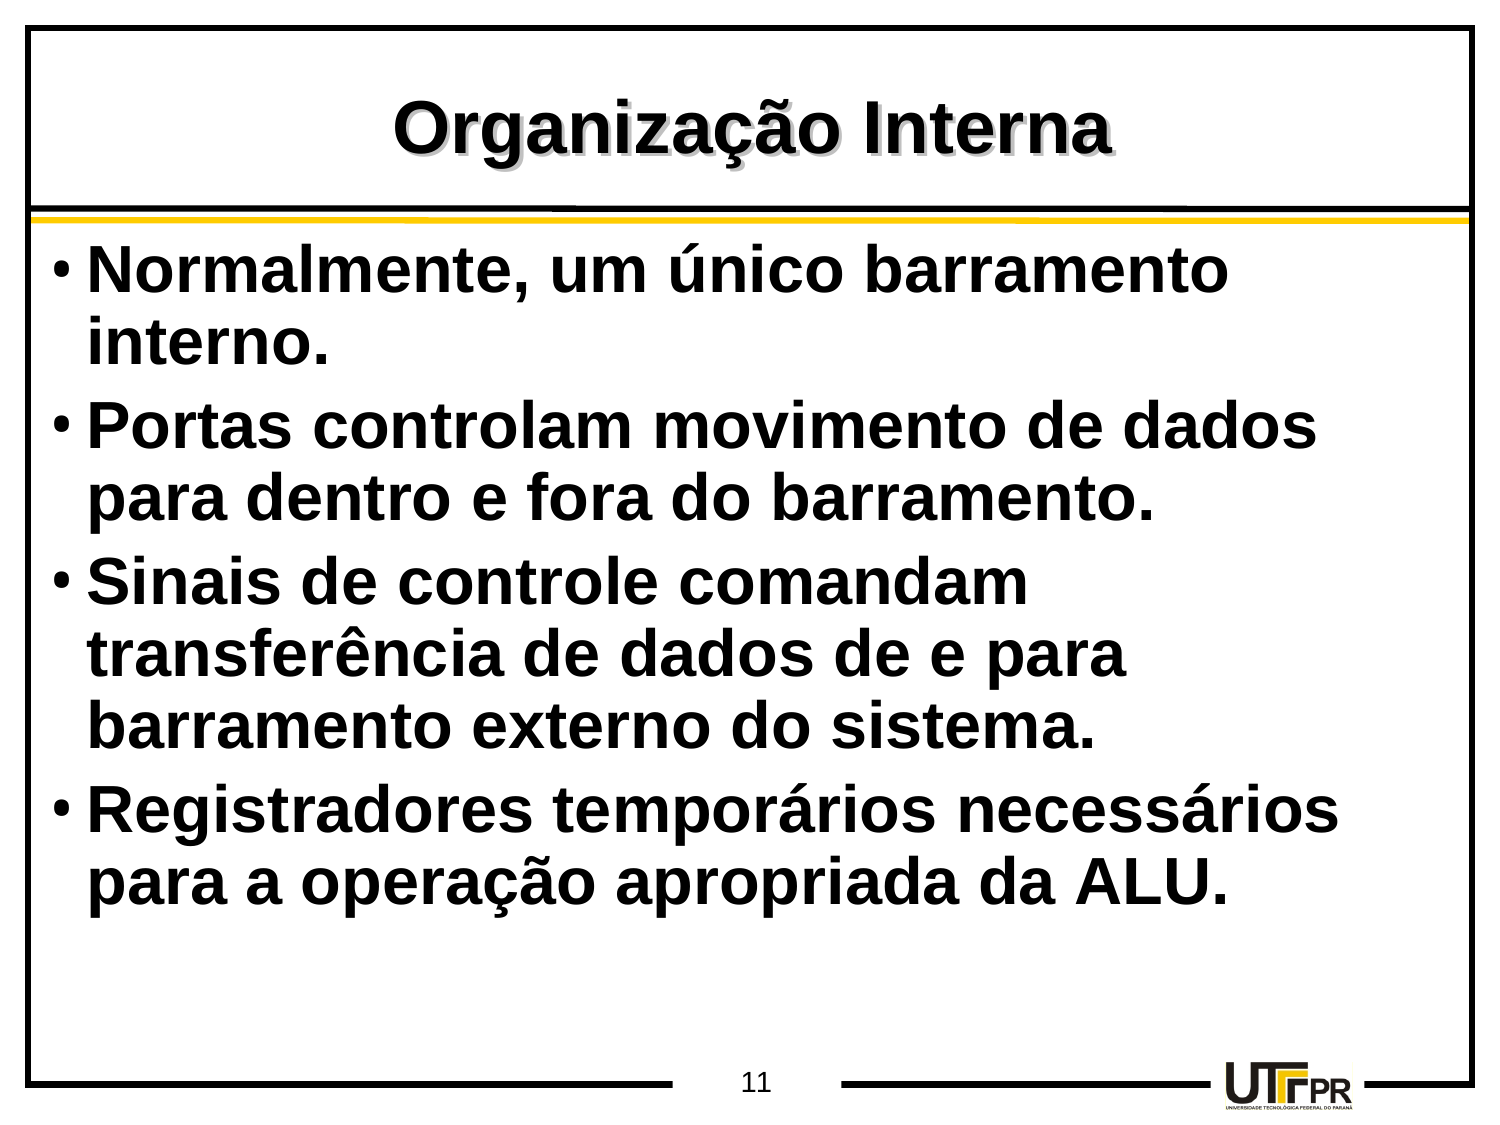

Organização Interna
# Normalmente, um único barramento interno.
Portas controlam movimento de dados para dentro e fora do barramento.
Sinais de controle comandam transferência de dados de e para barramento externo do sistema.
Registradores temporários necessários para a operação apropriada da ALU.